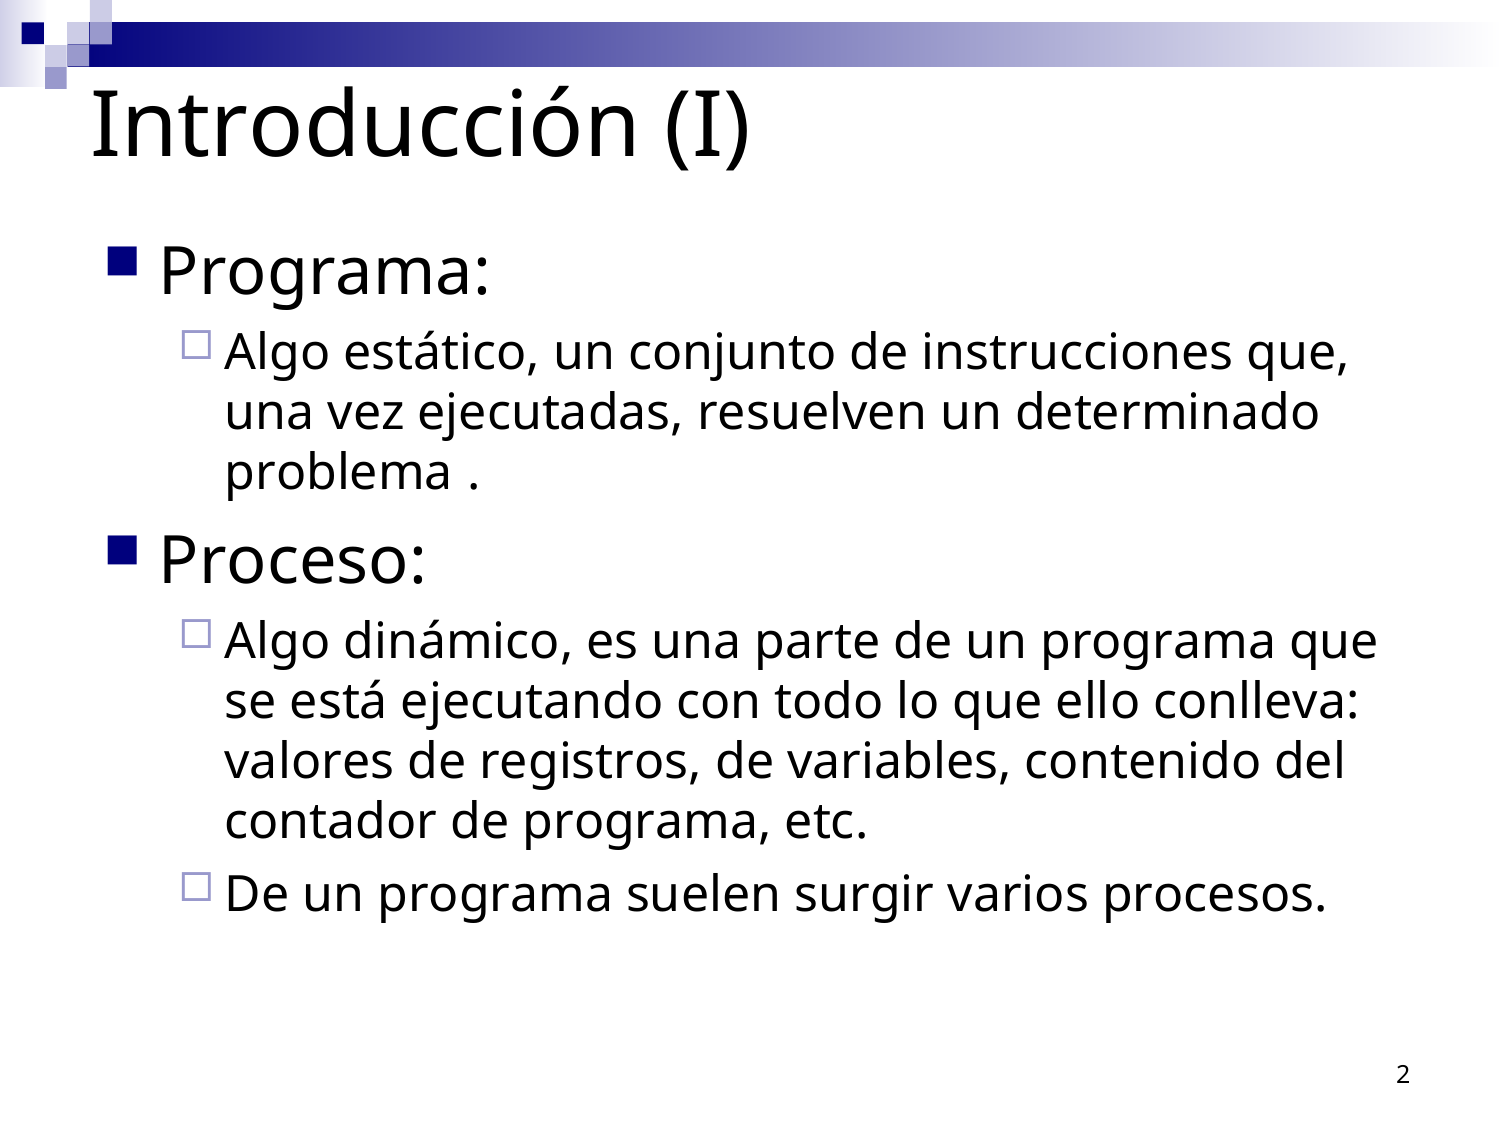

Introducción (I)
Programa:
Algo estático, un conjunto de instrucciones que, una vez ejecutadas, resuelven un determinado problema .
Proceso:
Algo dinámico, es una parte de un programa que se está ejecutando con todo lo que ello conlleva: valores de registros, de variables, contenido del contador de programa, etc.
De un programa suelen surgir varios procesos.